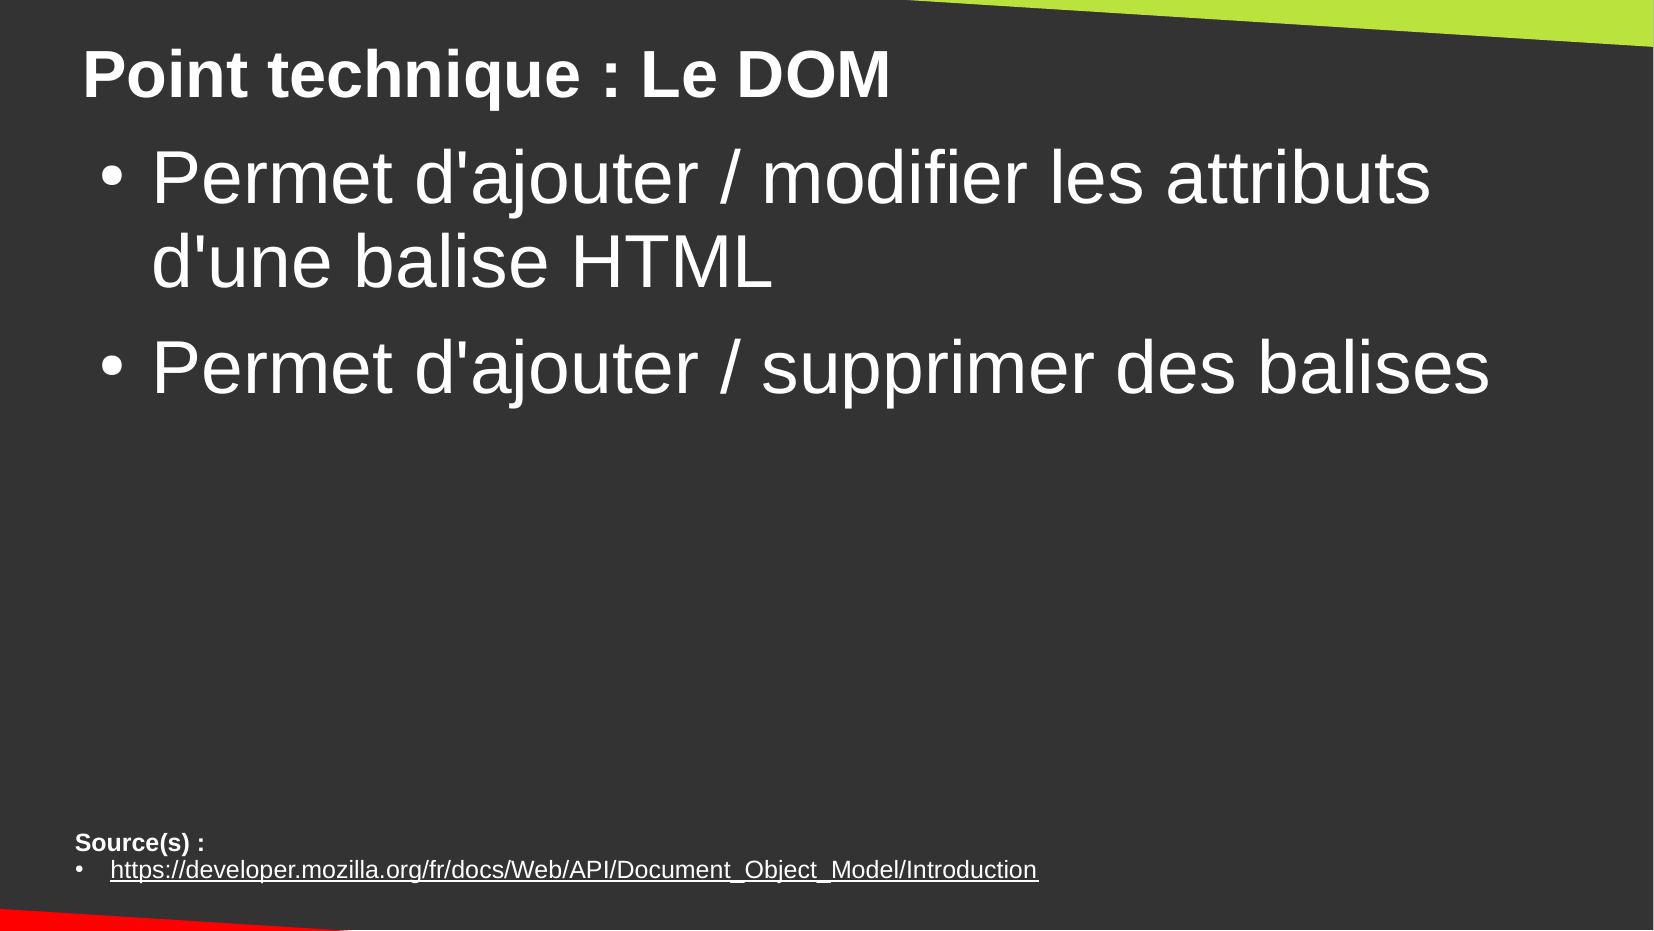

# Point technique : Le DOM
Permet d'ajouter / modifier les attributs d'une balise HTML
Permet d'ajouter / supprimer des balises
Source(s) :
https://developer.mozilla.org/fr/docs/Web/API/Document_Object_Model/Introduction